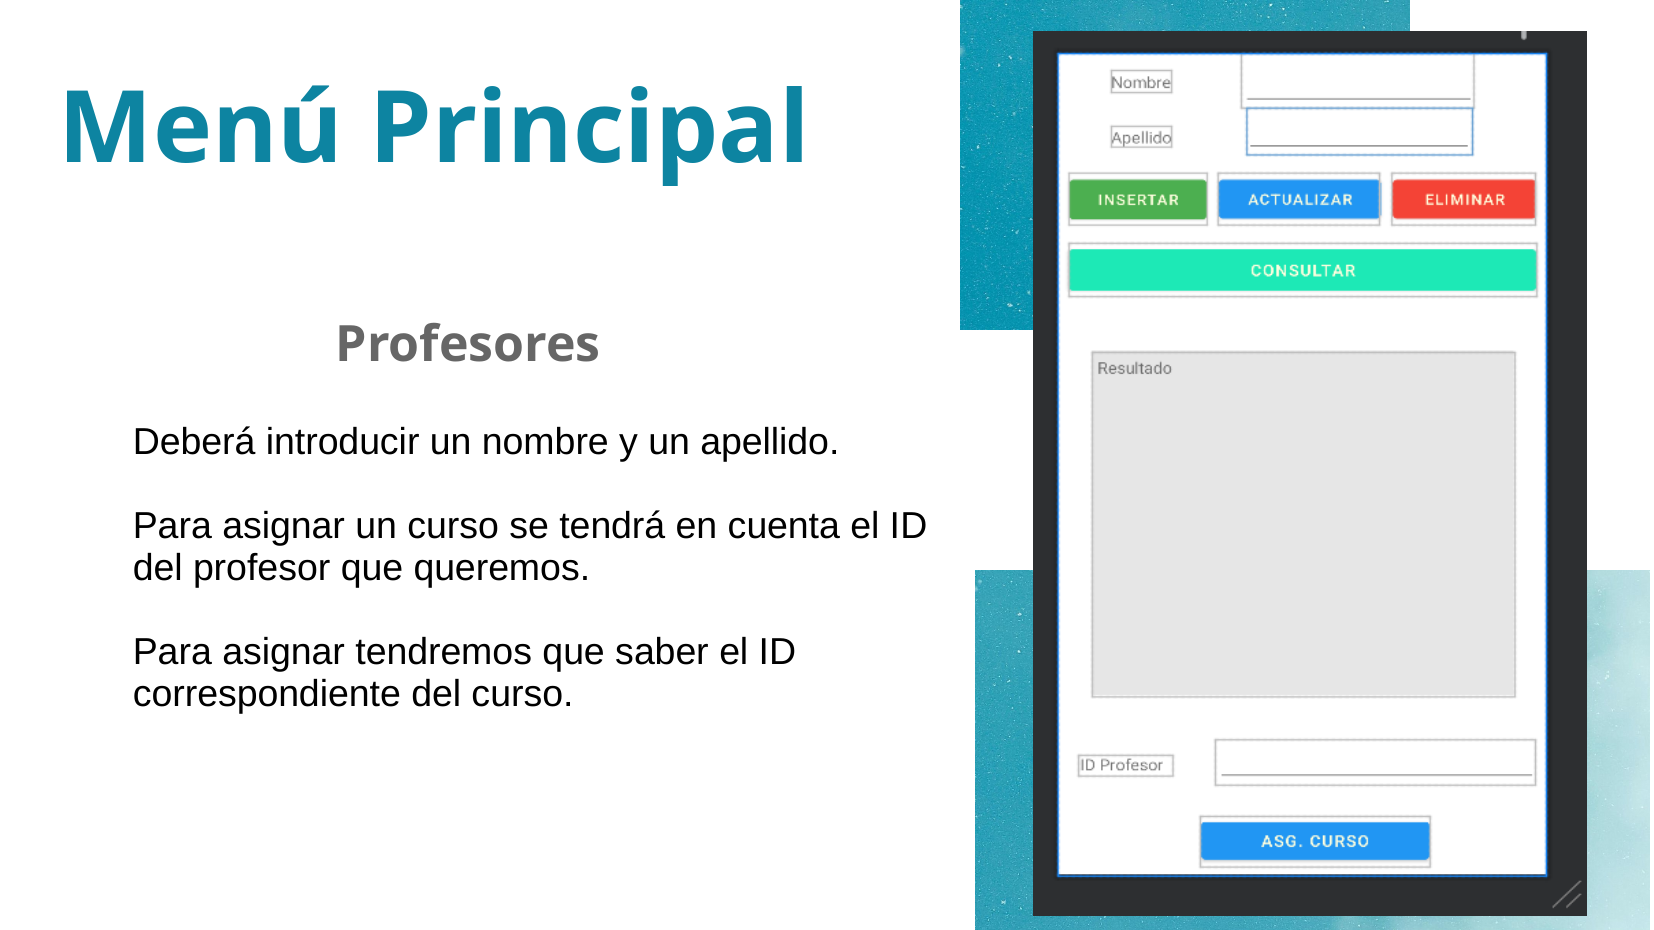

# Menú Principal
Profesores
Deberá introducir un nombre y un apellido.
Para asignar un curso se tendrá en cuenta el ID
del profesor que queremos.
Para asignar tendremos que saber el ID
correspondiente del curso.